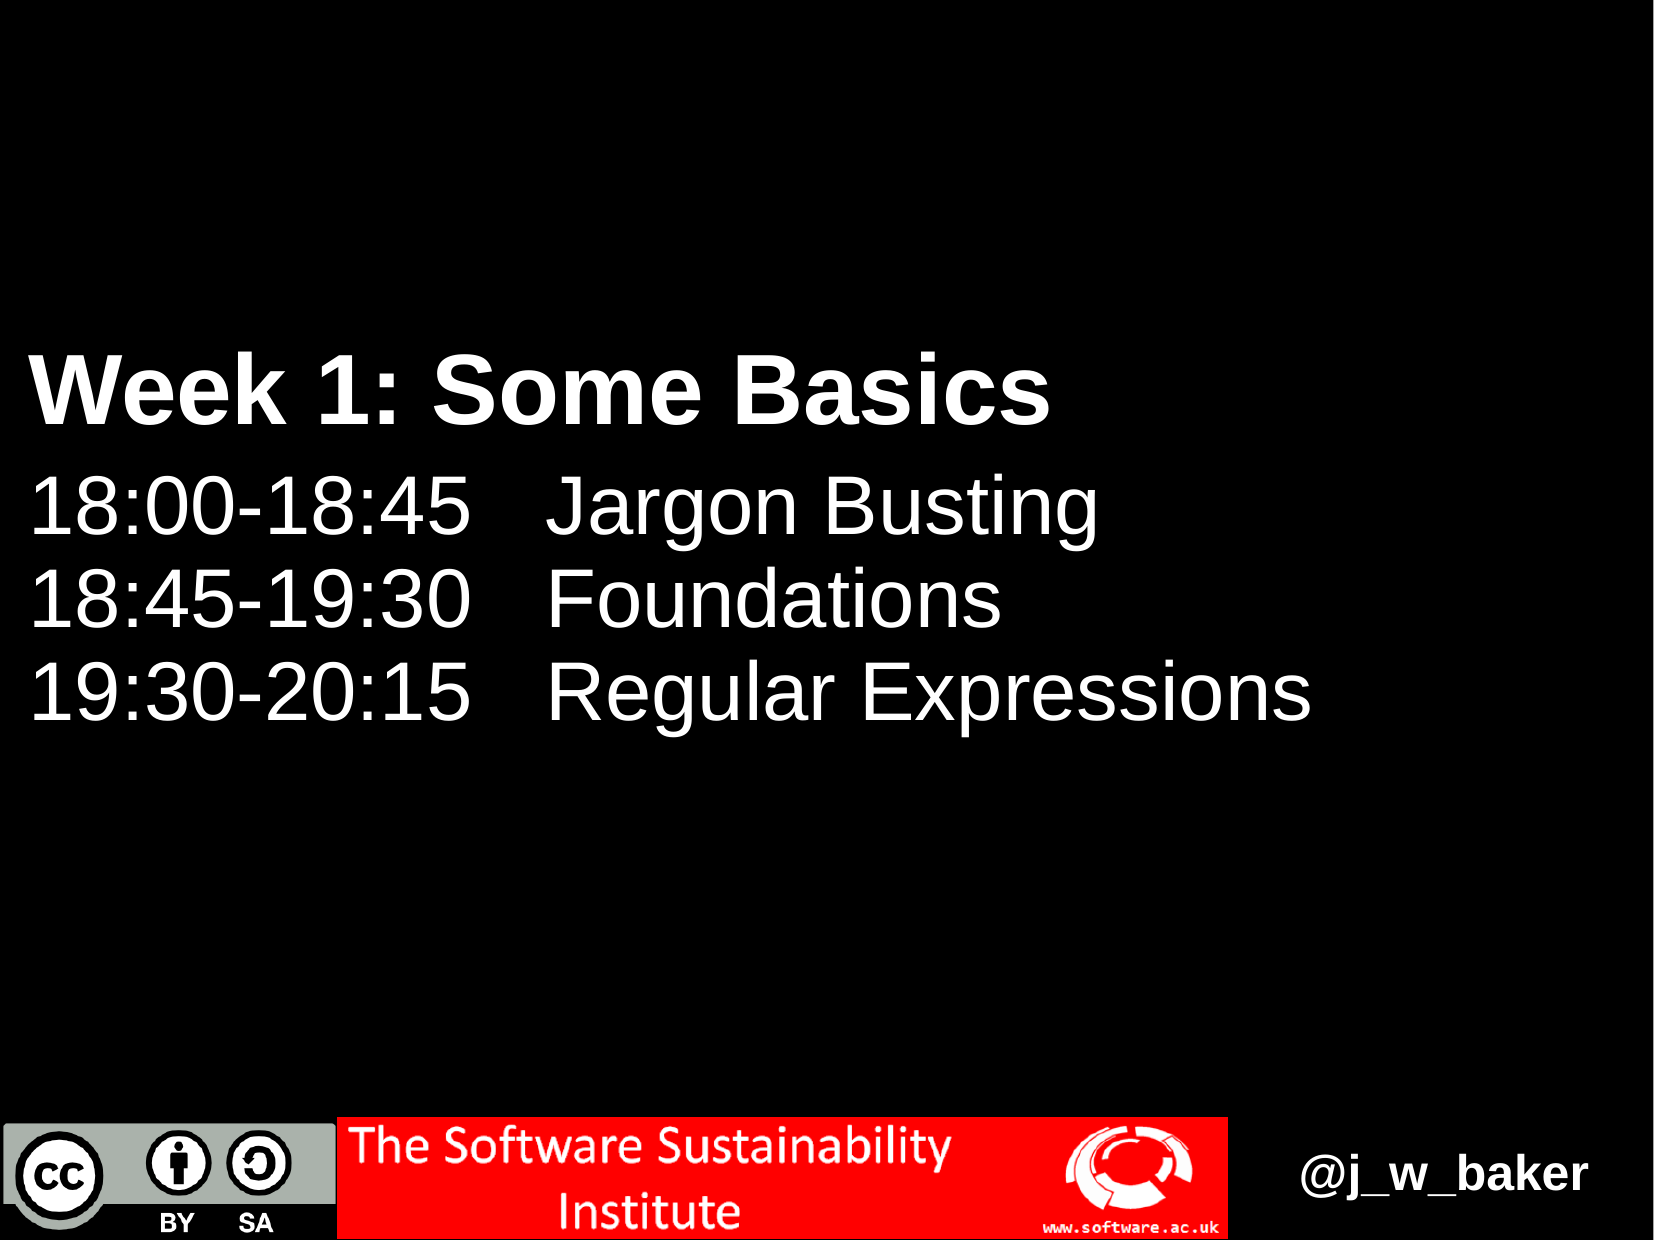

Week 1: Some Basics
18:00-18:45	Jargon Busting
18:45-19:30	Foundations
19:30-20:15	Regular Expressions
@j_w_baker